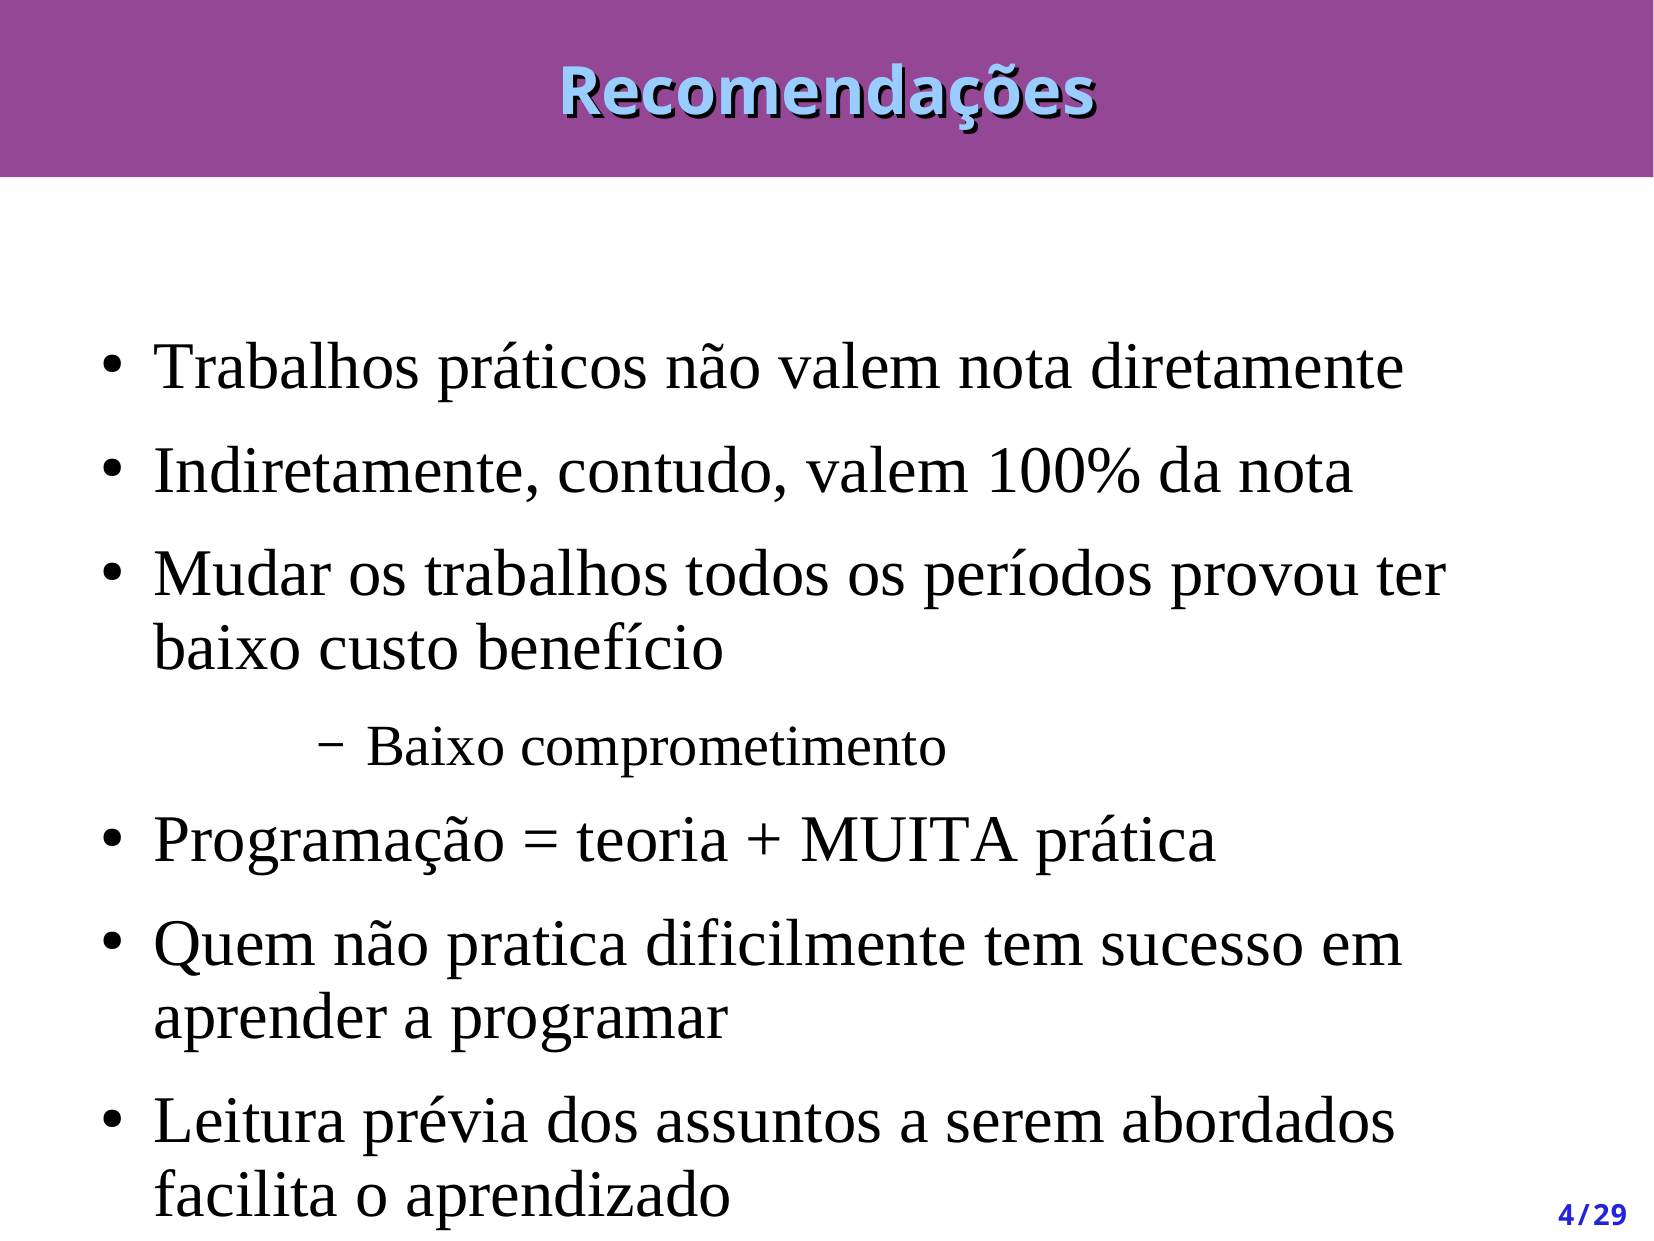

# Recomendações
Trabalhos práticos não valem nota diretamente
Indiretamente, contudo, valem 100% da nota
Mudar os trabalhos todos os períodos provou ter baixo custo benefício
Baixo comprometimento
Programação = teoria + MUITA prática
Quem não pratica dificilmente tem sucesso em aprender a programar
Leitura prévia dos assuntos a serem abordados facilita o aprendizado
4